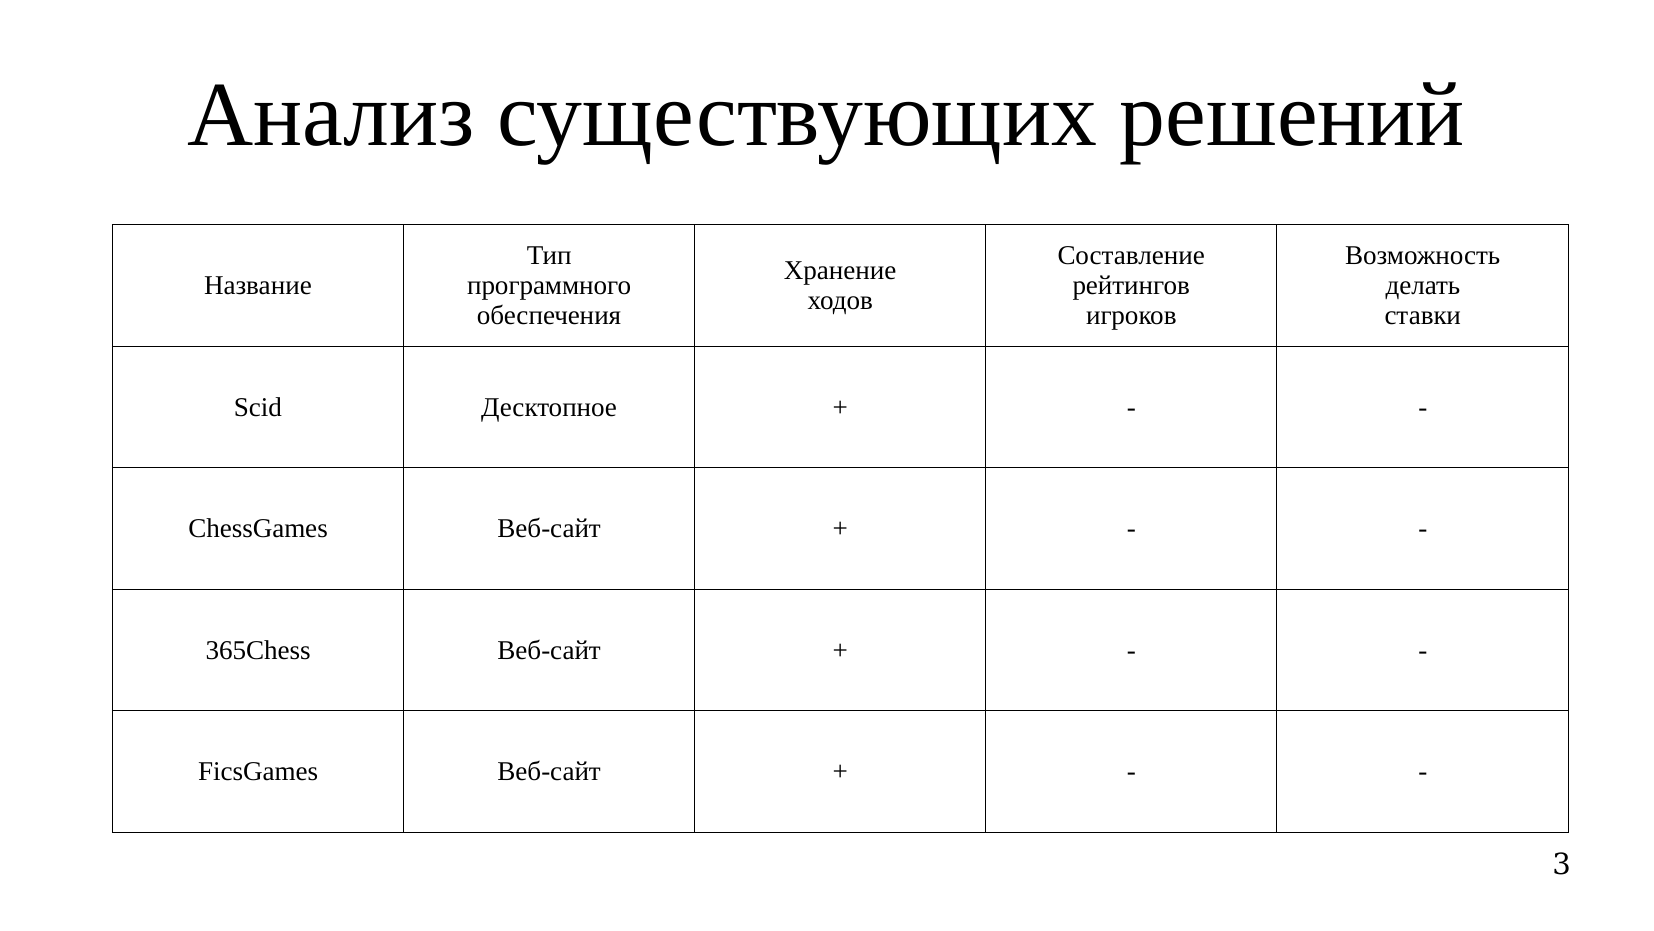

# Анализ существующих решений
| Название | Тип программного обеспечения | Хранение ходов | Составление рейтингов игроков | Возможность делать ставки |
| --- | --- | --- | --- | --- |
| Scid | Десктопное | + | - | - |
| ChessGames | Веб-сайт | + | - | - |
| 365Chess | Веб-сайт | + | - | - |
| FicsGames | Веб-сайт | + | - | - |
3